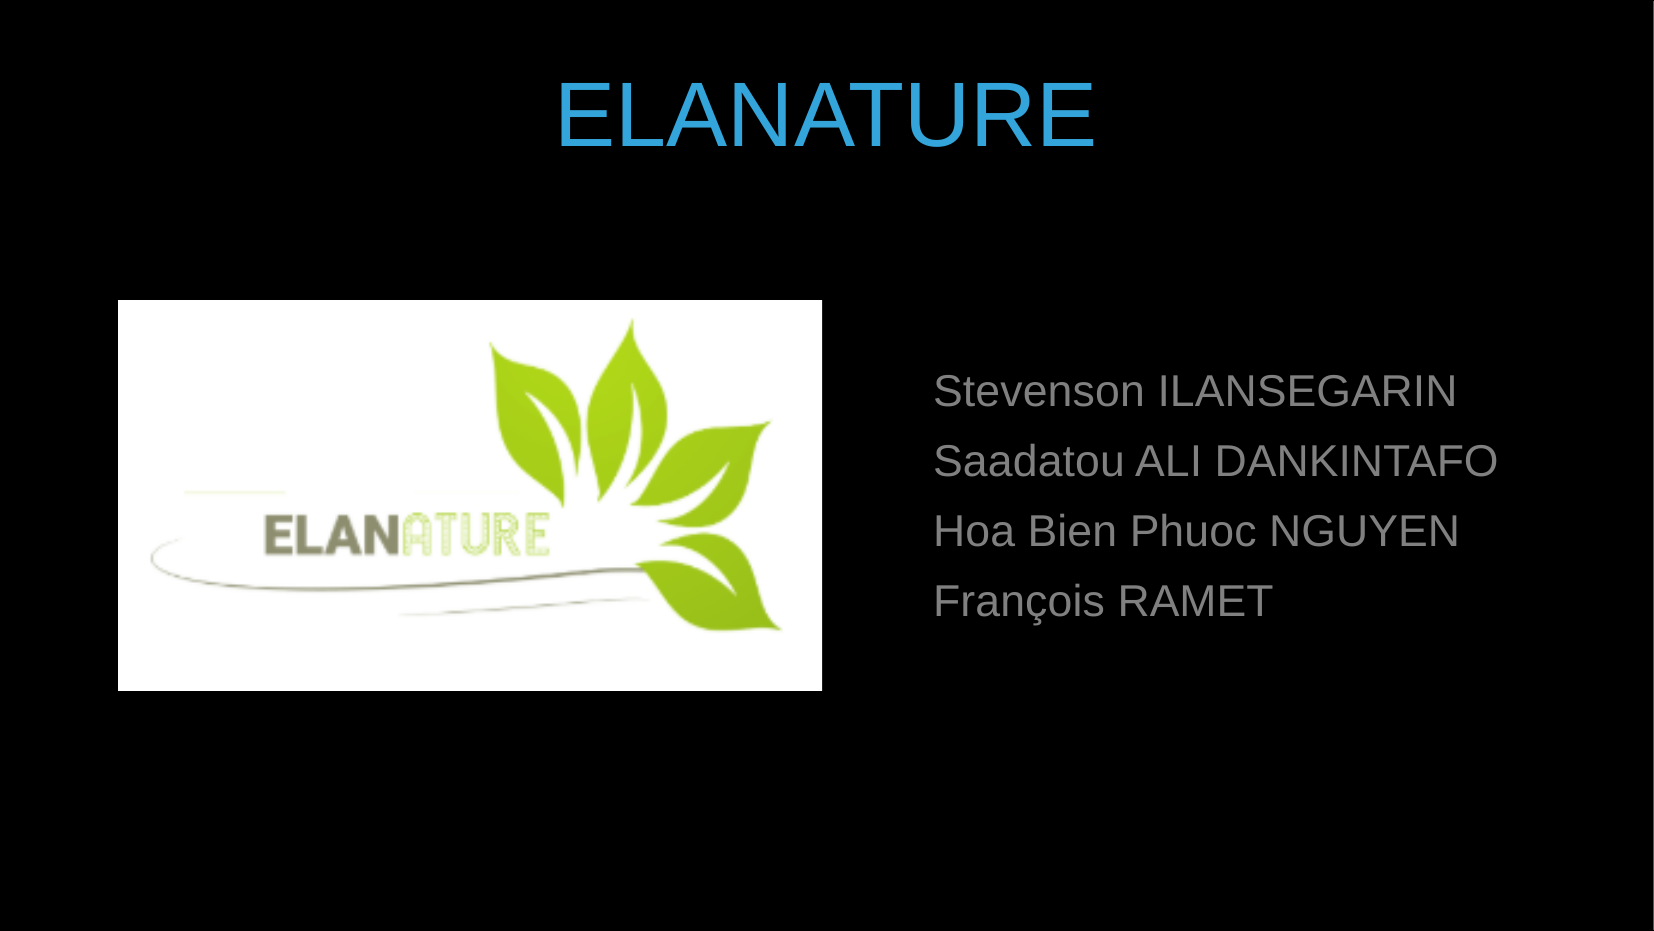

# ELANATURE
Stevenson ILANSEGARIN
Saadatou ALI DANKINTAFO
Hoa Bien Phuoc NGUYEN
François RAMET